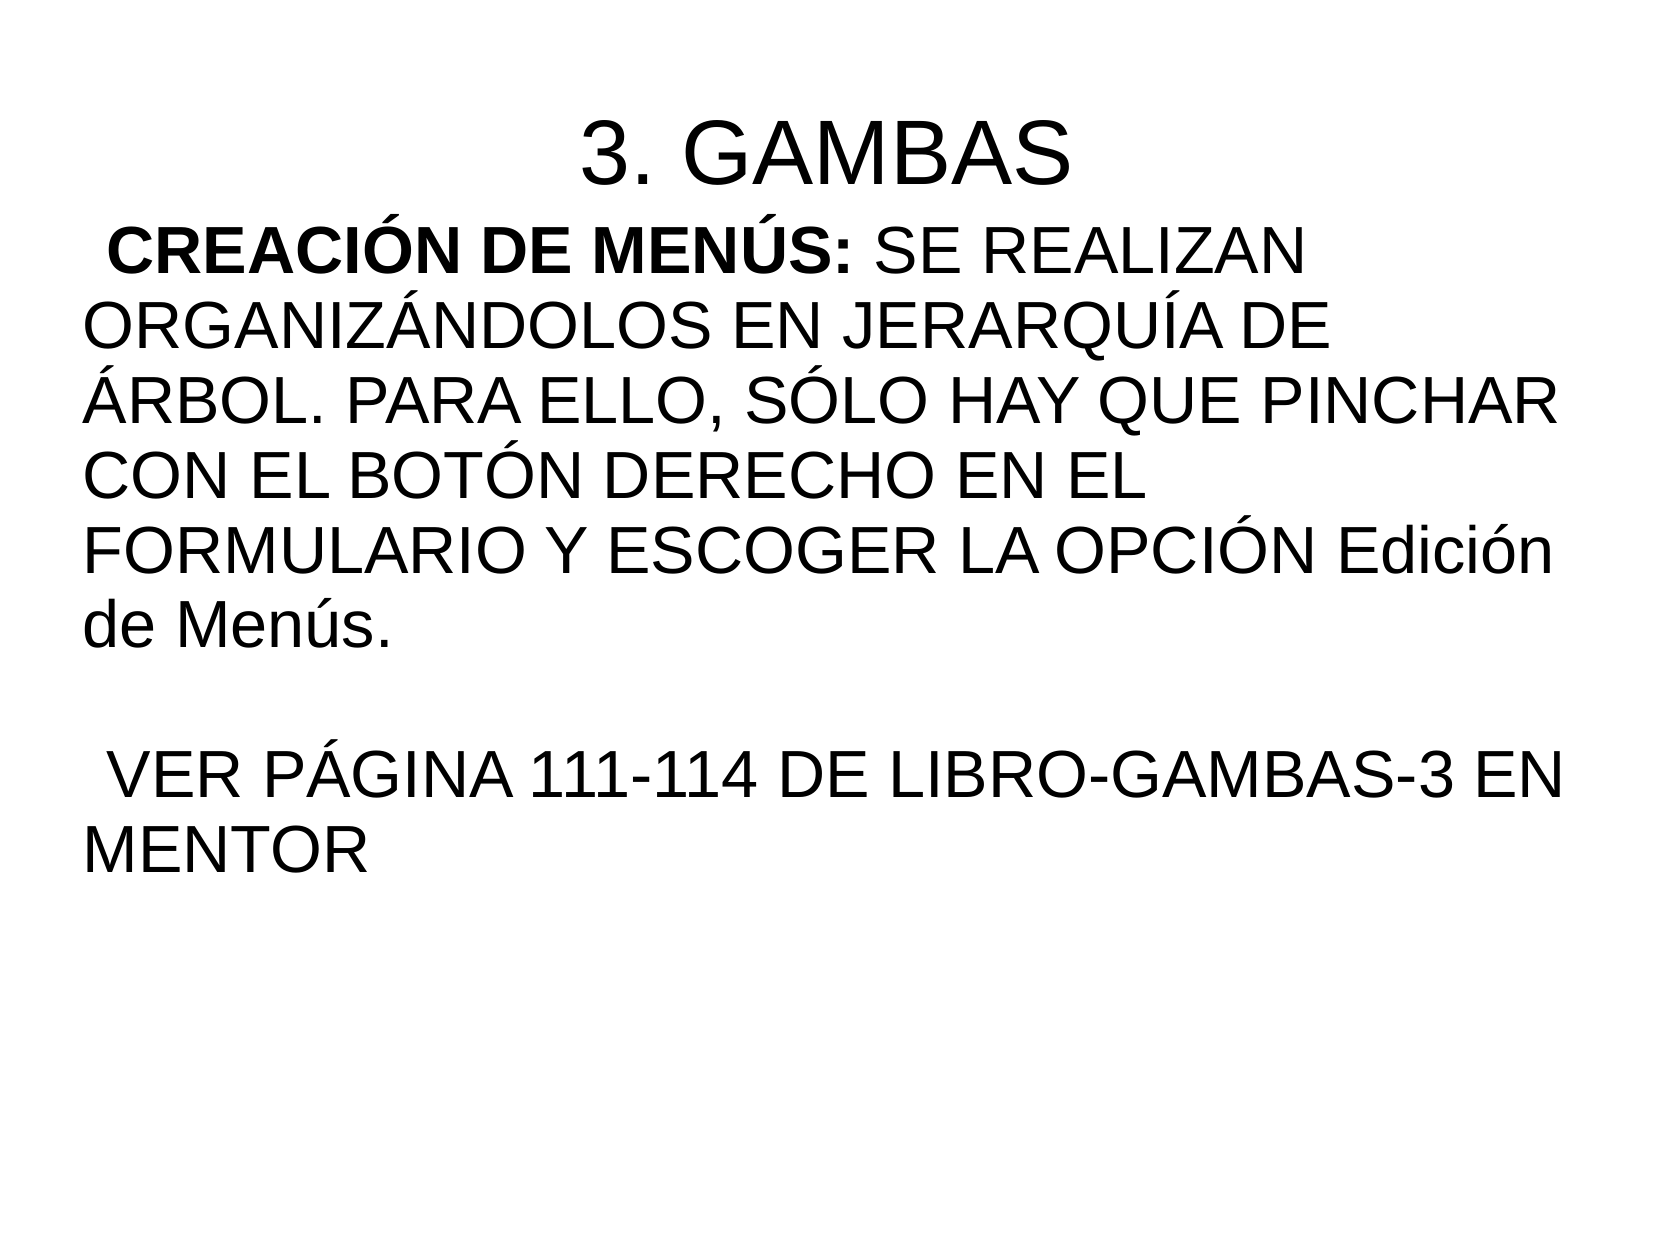

# 3. GAMBAS
CREACIÓN DE MENÚS: SE REALIZAN ORGANIZÁNDOLOS EN JERARQUÍA DE ÁRBOL. PARA ELLO, SÓLO HAY QUE PINCHAR CON EL BOTÓN DERECHO EN EL FORMULARIO Y ESCOGER LA OPCIÓN Edición de Menús.
VER PÁGINA 111-114 DE LIBRO-GAMBAS-3 EN MENTOR